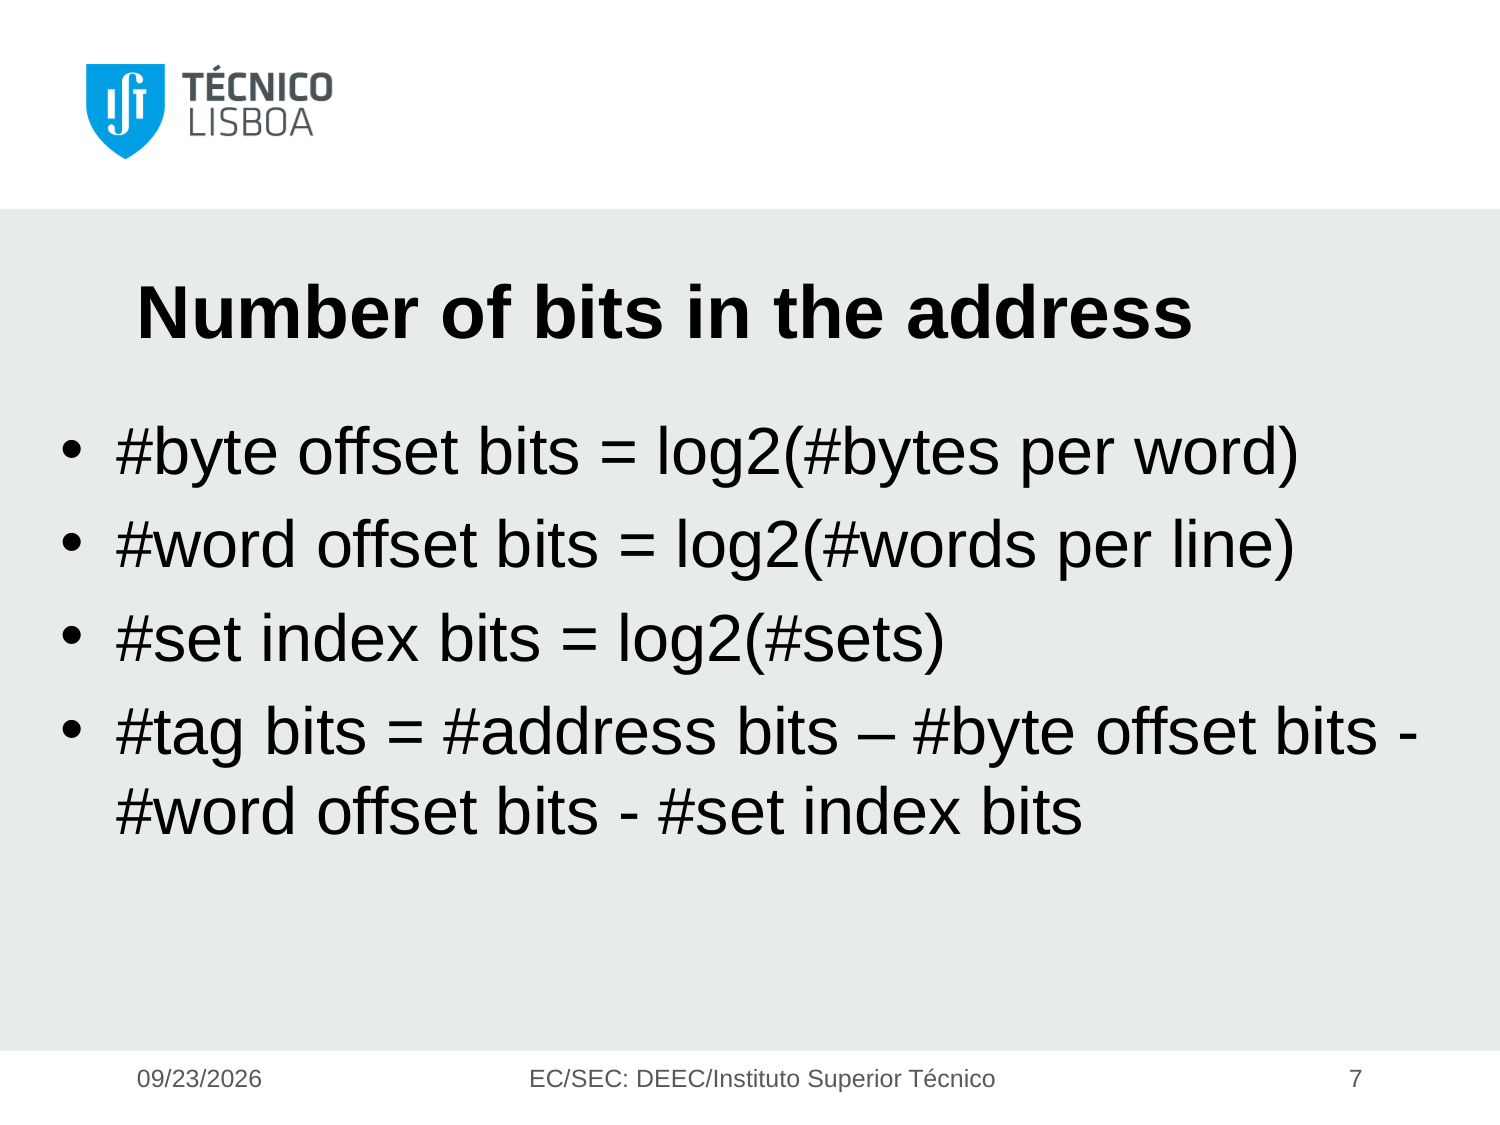

# Number of bits in the address
#byte offset bits = log2(#bytes per word)
#word offset bits = log2(#words per line)
#set index bits = log2(#sets)
#tag bits = #address bits – #byte offset bits - #word offset bits - #set index bits
EC/SEC: DEEC/Instituto Superior Técnico